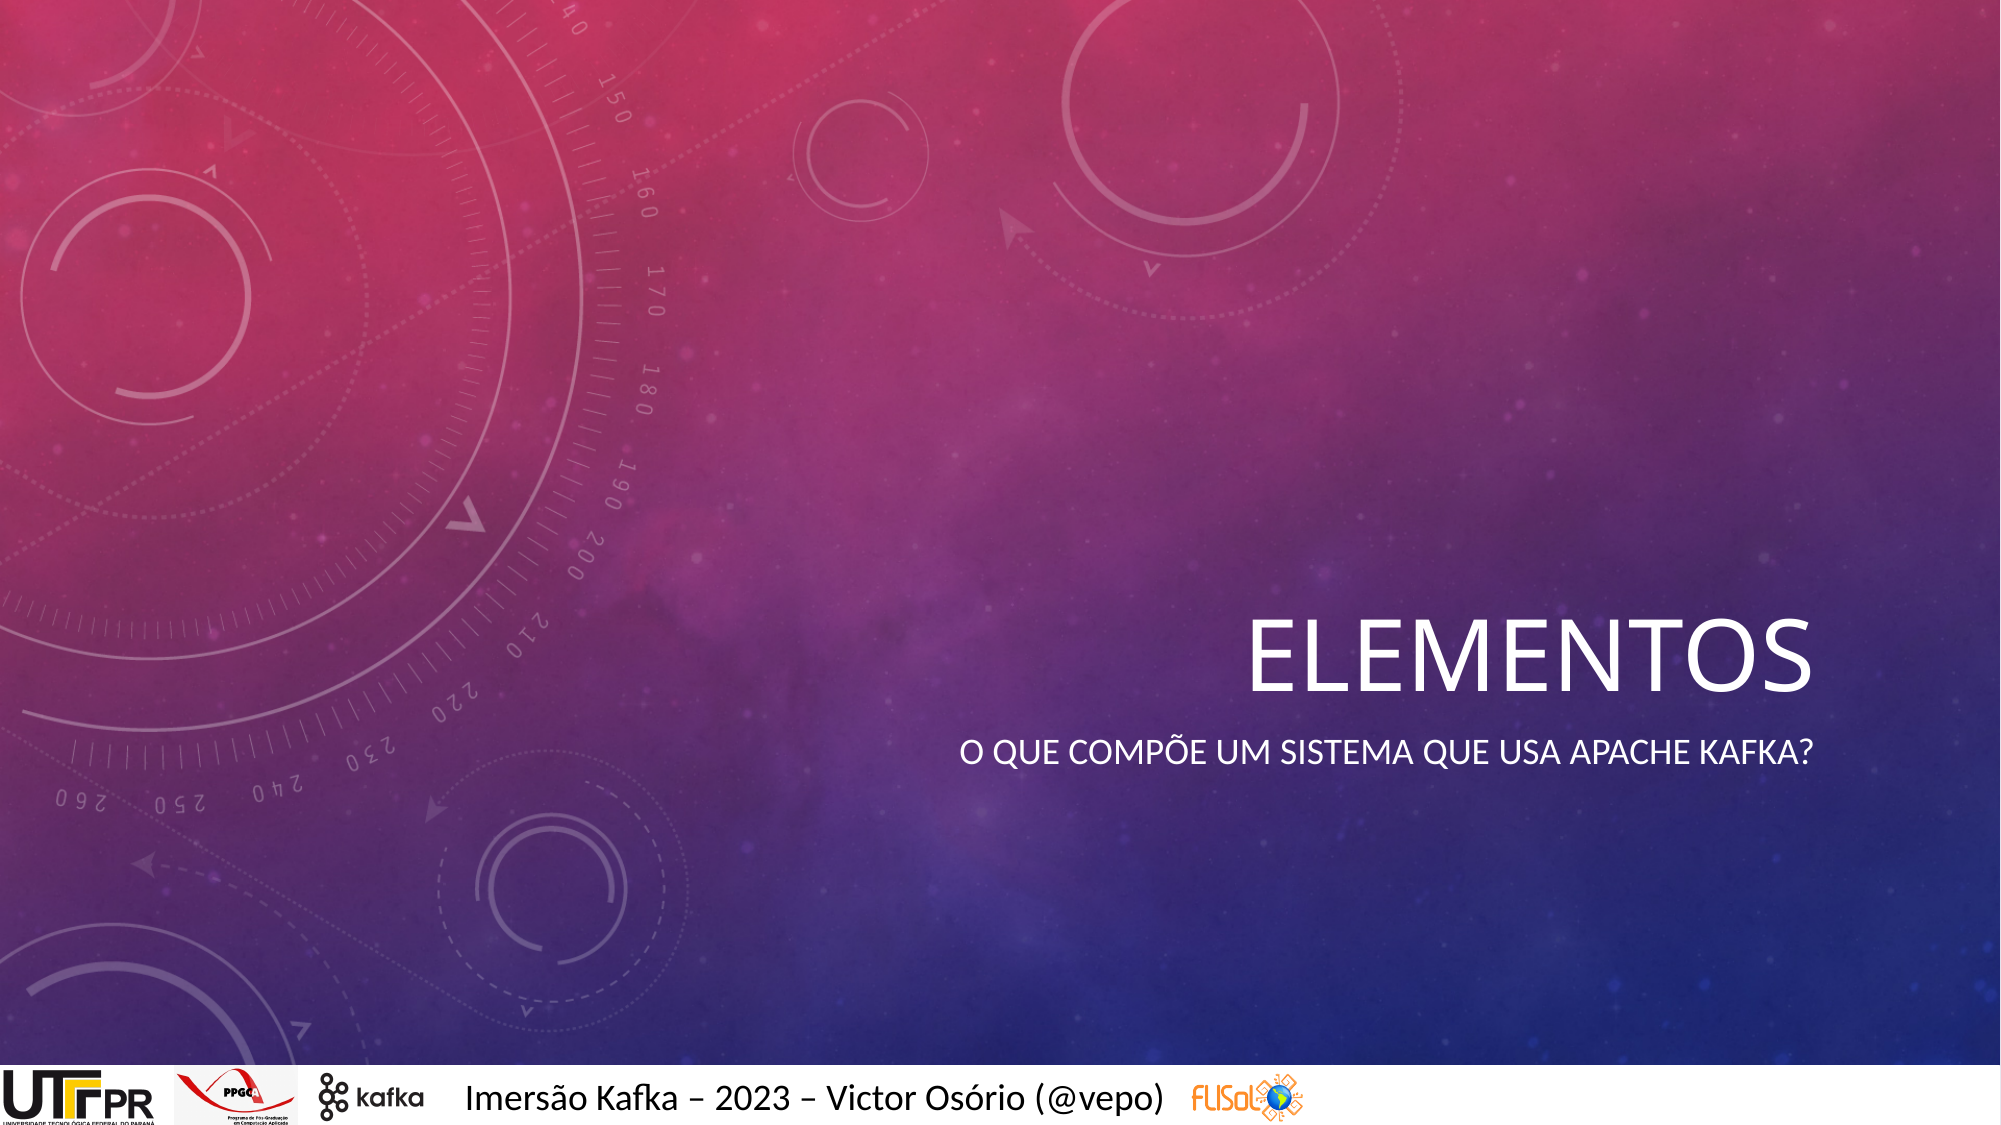

# Elementos
O que compõe um sistema que usa Apache Kafka?